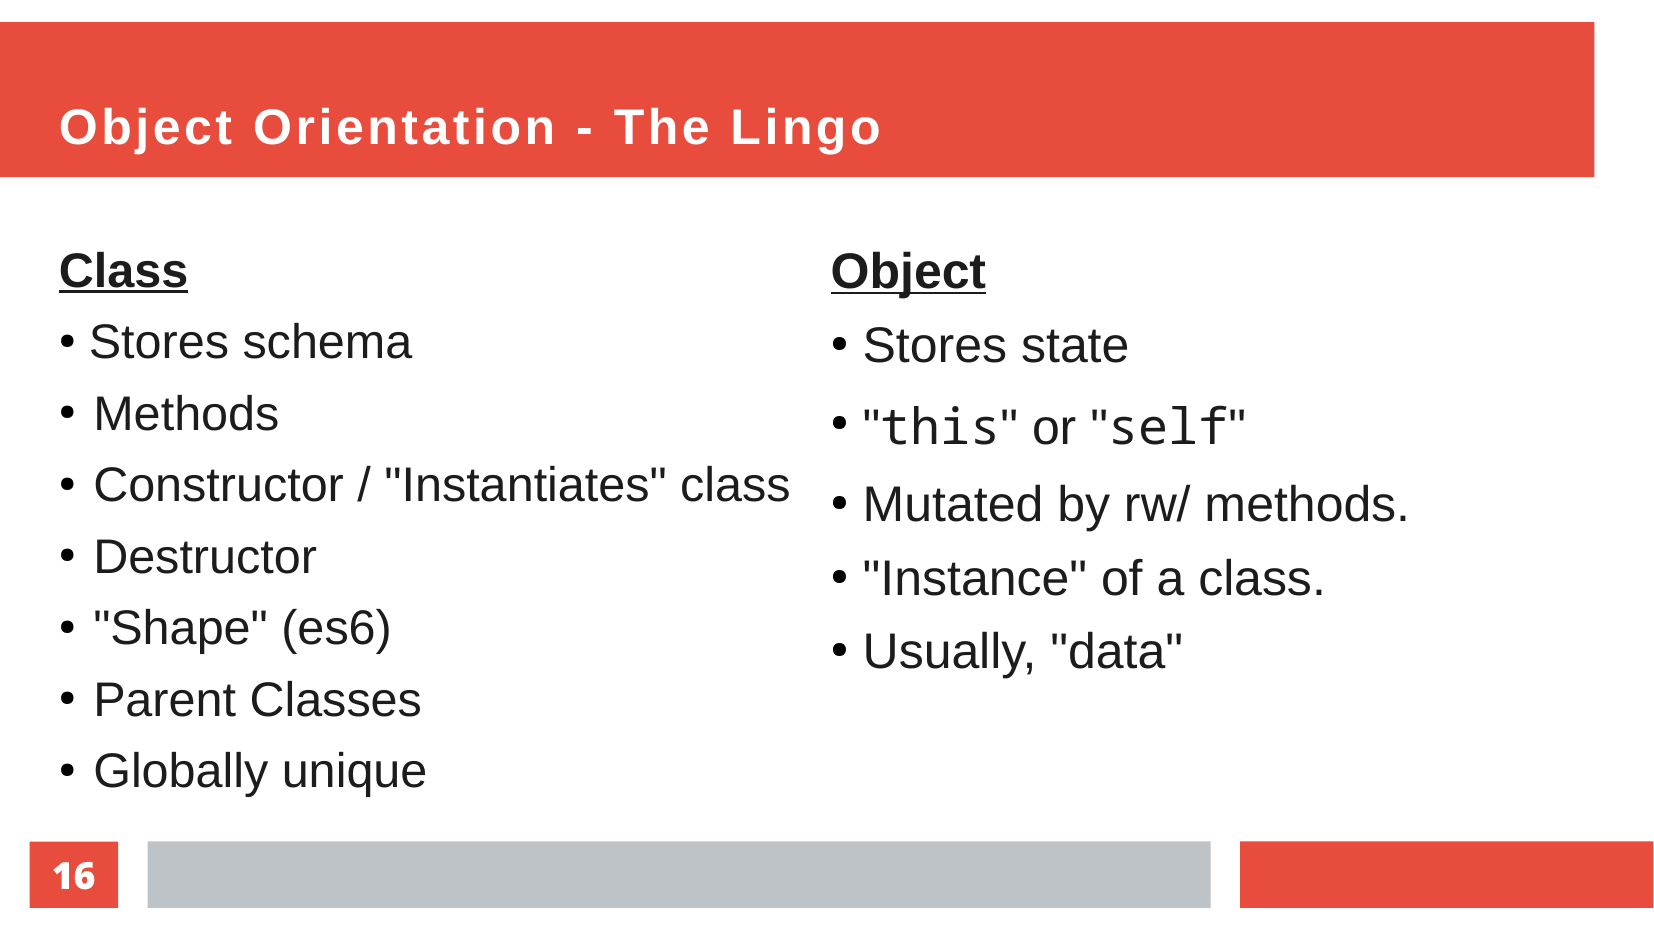

# Object Orientation - The Lingo
Class
 Stores schema
Methods
Constructor / "Instantiates" class
Destructor
"Shape" (es6)
Parent Classes
Globally unique
Object
 Stores state
 "this" or "self"
 Mutated by rw/ methods.
 "Instance" of a class.
 Usually, "data"
16